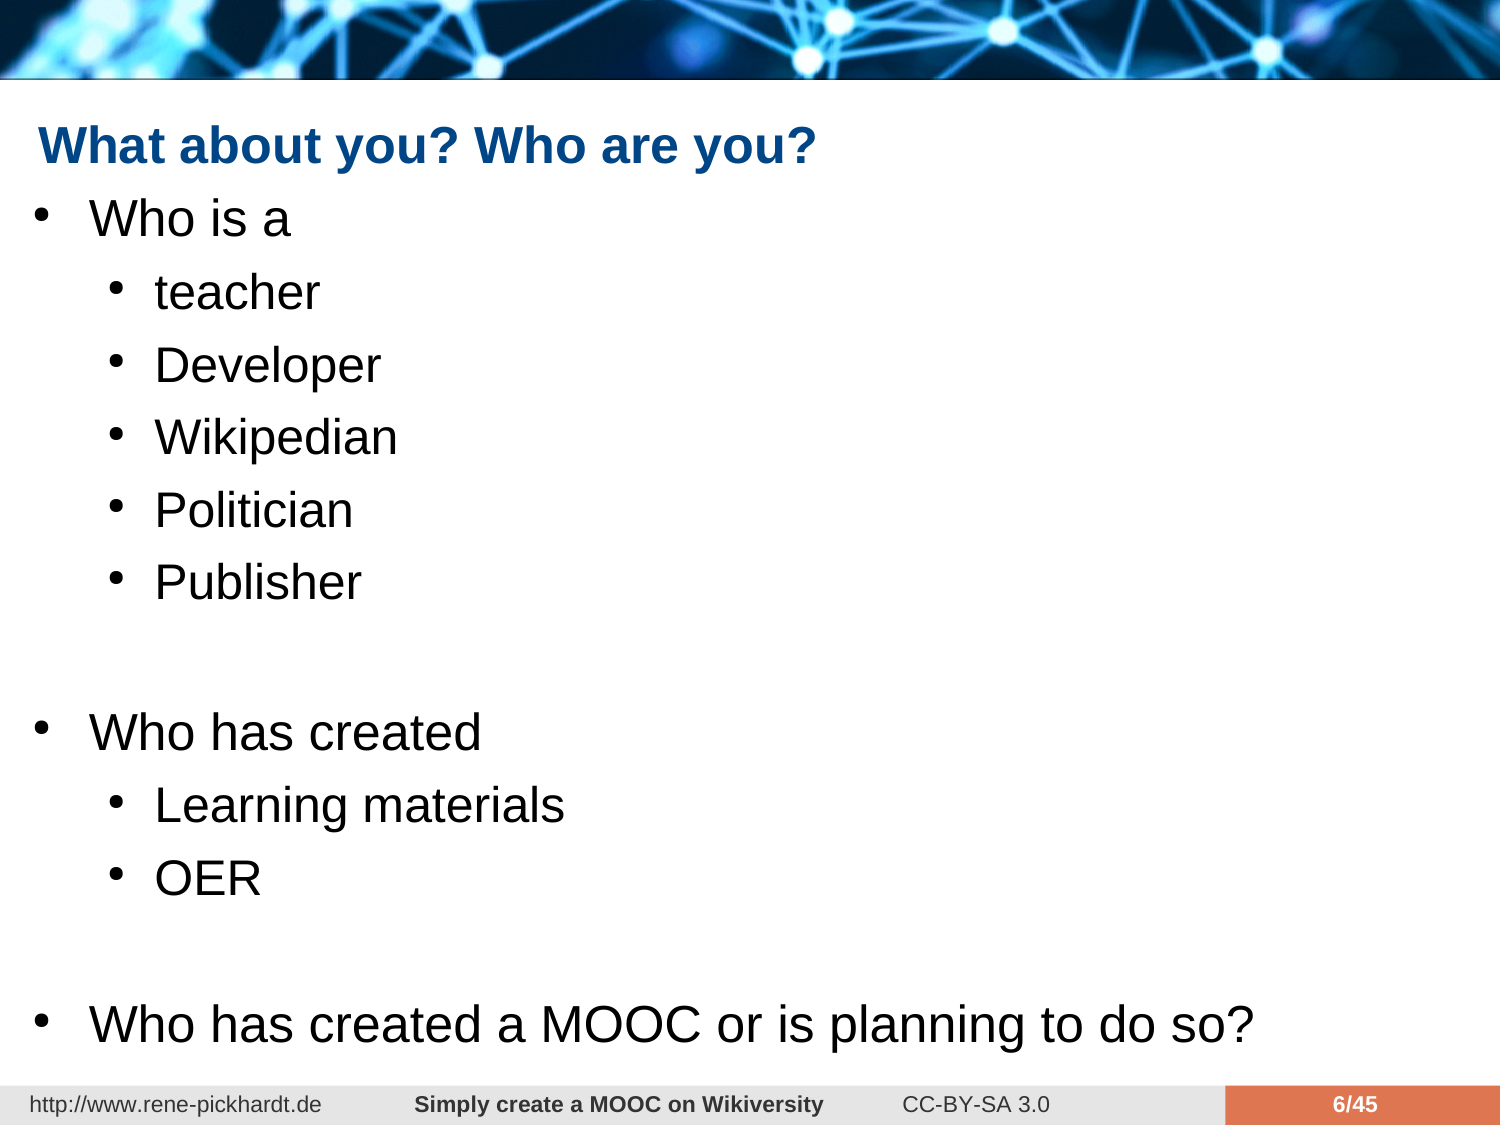

# What about you? Who are you?
Who is a
teacher
Developer
Wikipedian
Politician
Publisher
Who has created
Learning materials
OER
Who has created a MOOC or is planning to do so?